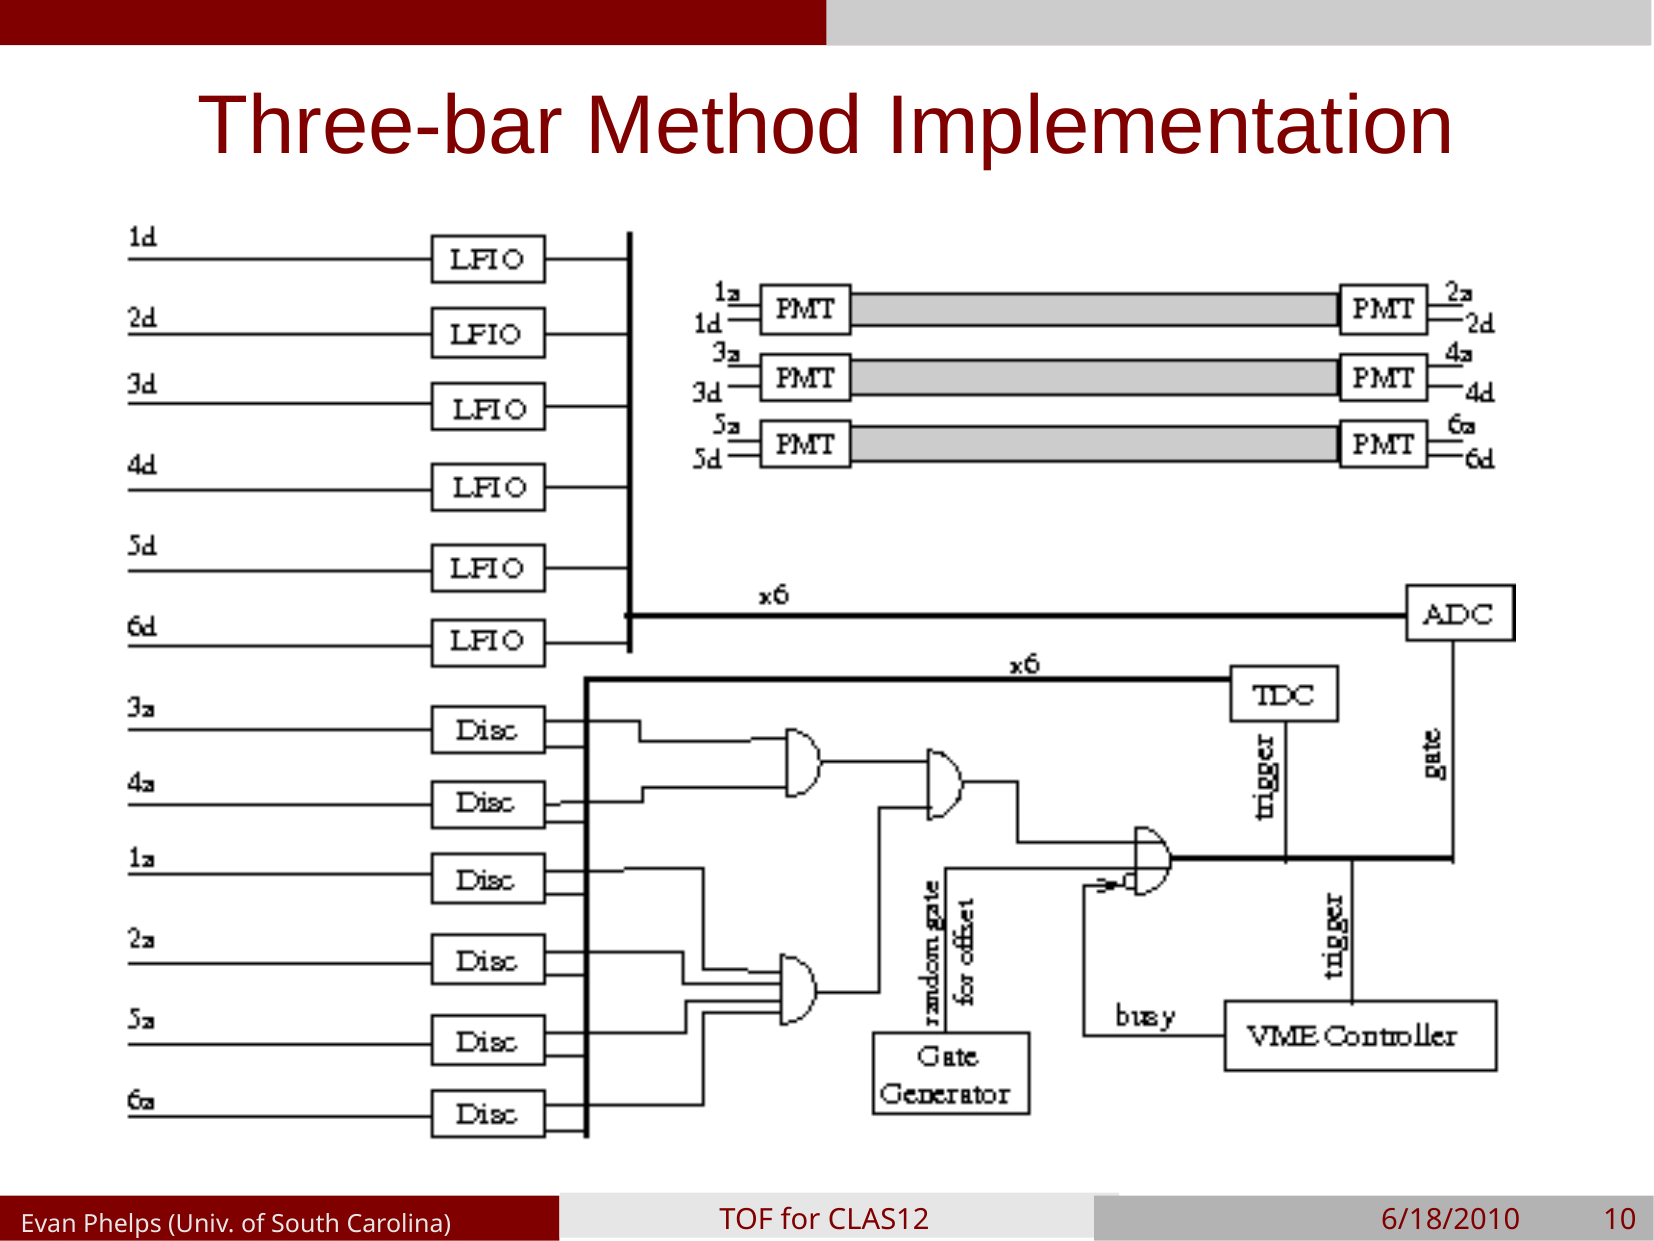

# Three-bar Method Implementation
TOF for CLAS12
10